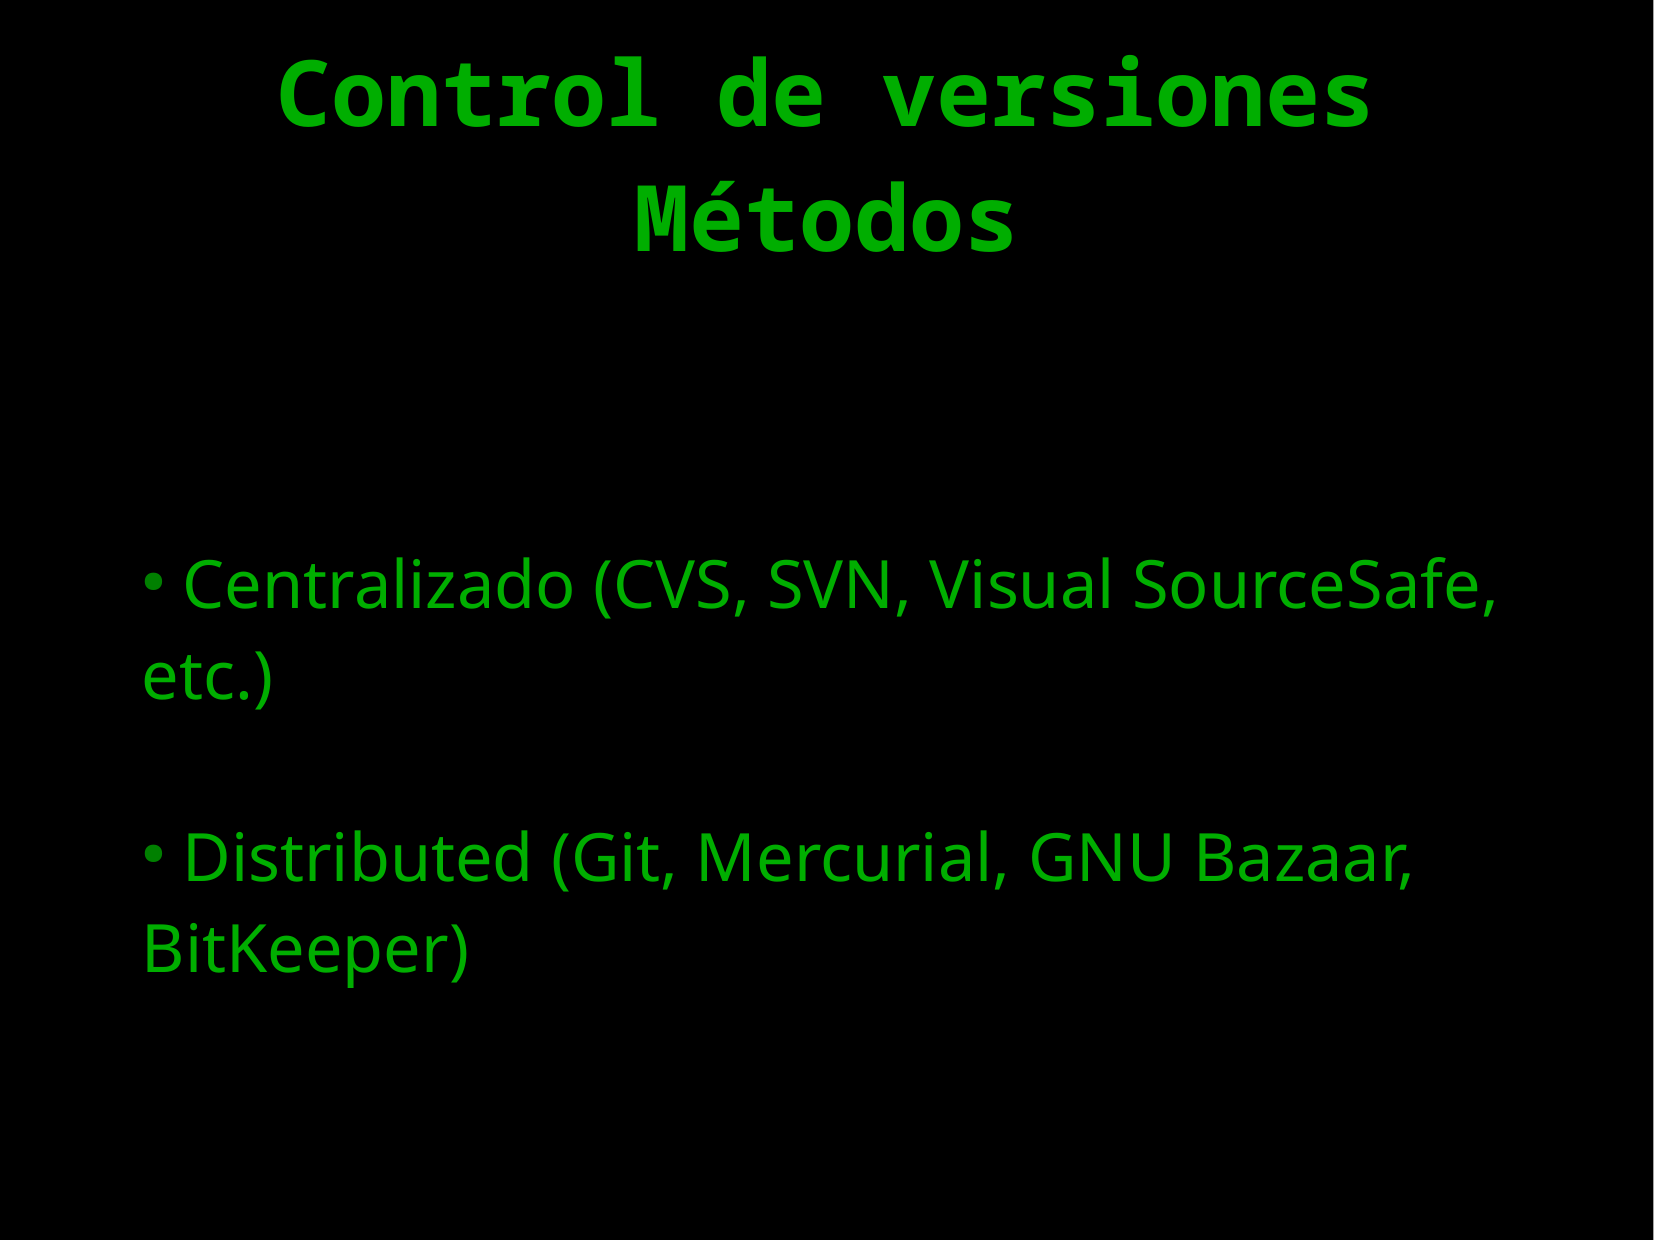

# Control de versiones Métodos
 Centralizado (CVS, SVN, Visual SourceSafe, etc.)
 Distributed (Git, Mercurial, GNU Bazaar, BitKeeper)